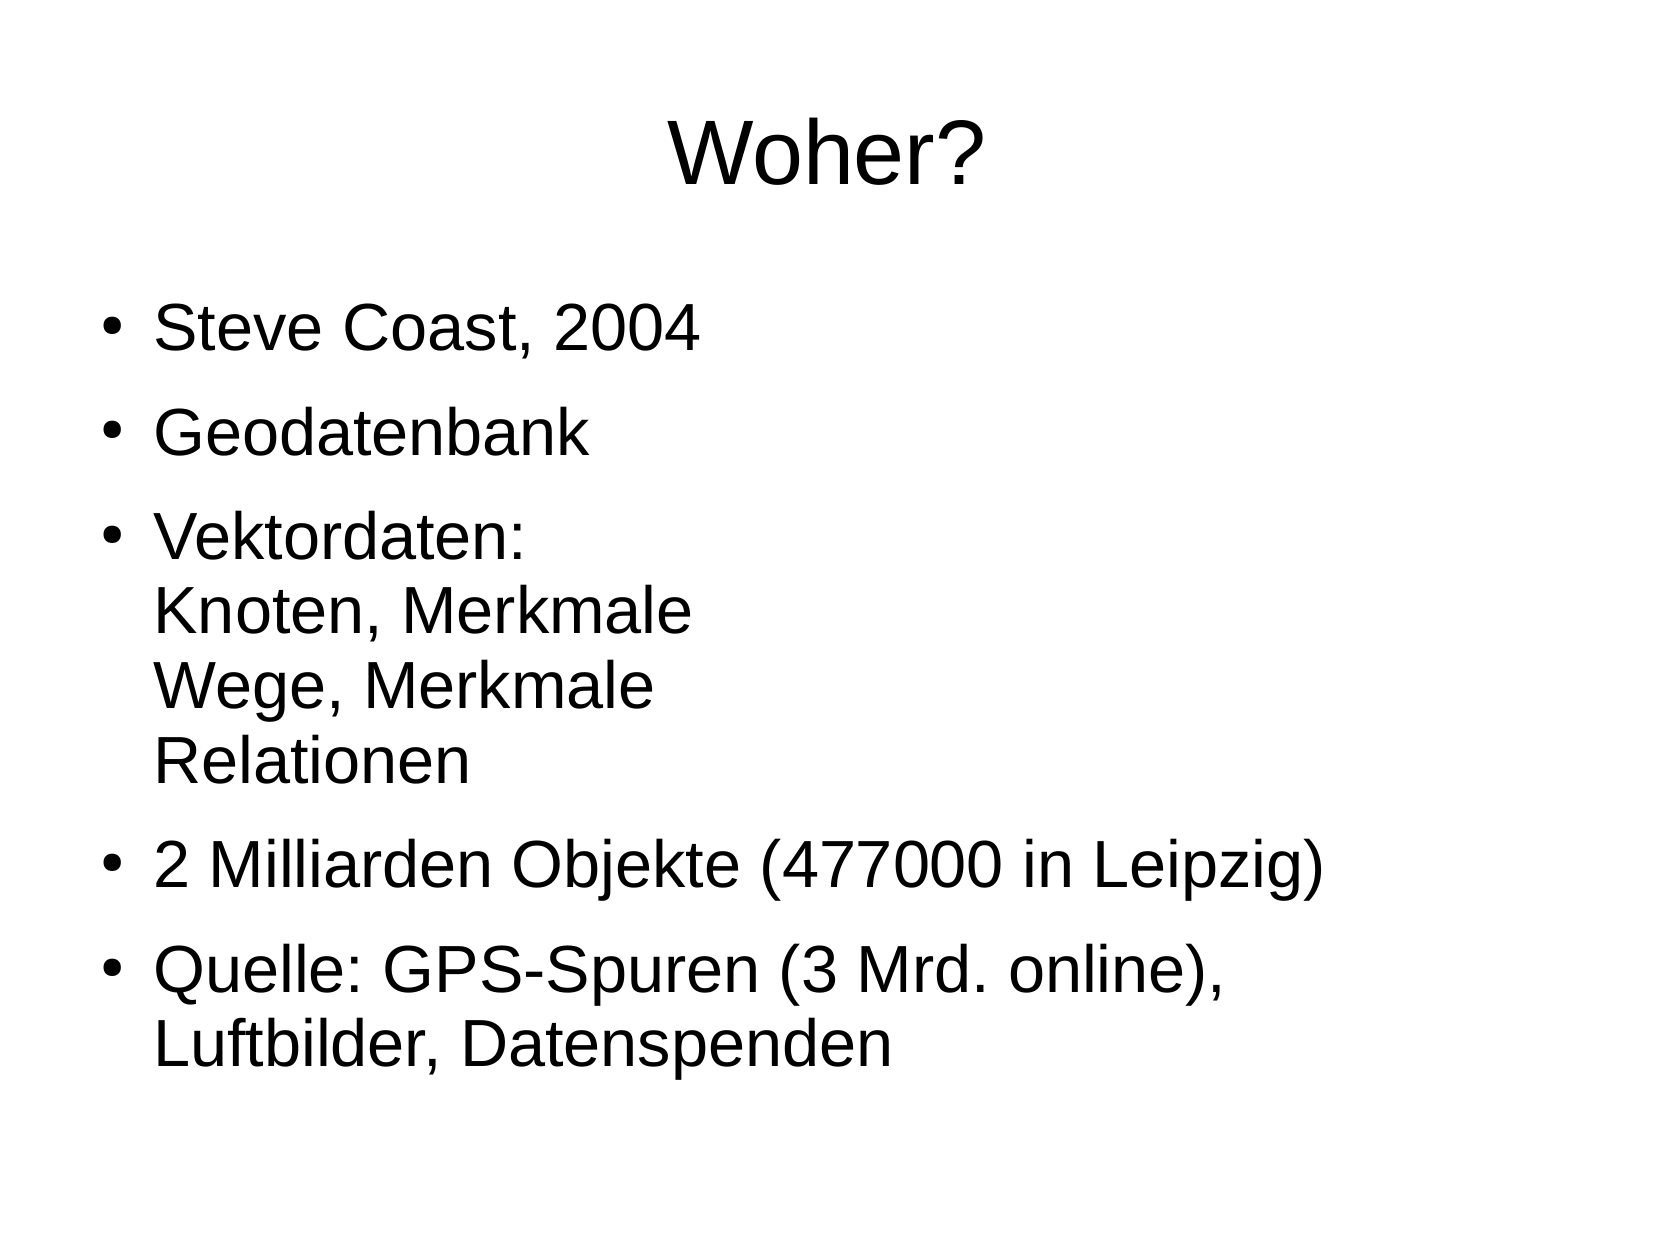

# Woher?
Steve Coast, 2004
Geodatenbank
Vektordaten:
Knoten, Merkmale
Wege, Merkmale
Relationen
2 Milliarden Objekte (477000 in Leipzig)
Quelle: GPS-Spuren (3 Mrd. online),
Luftbilder, Datenspenden